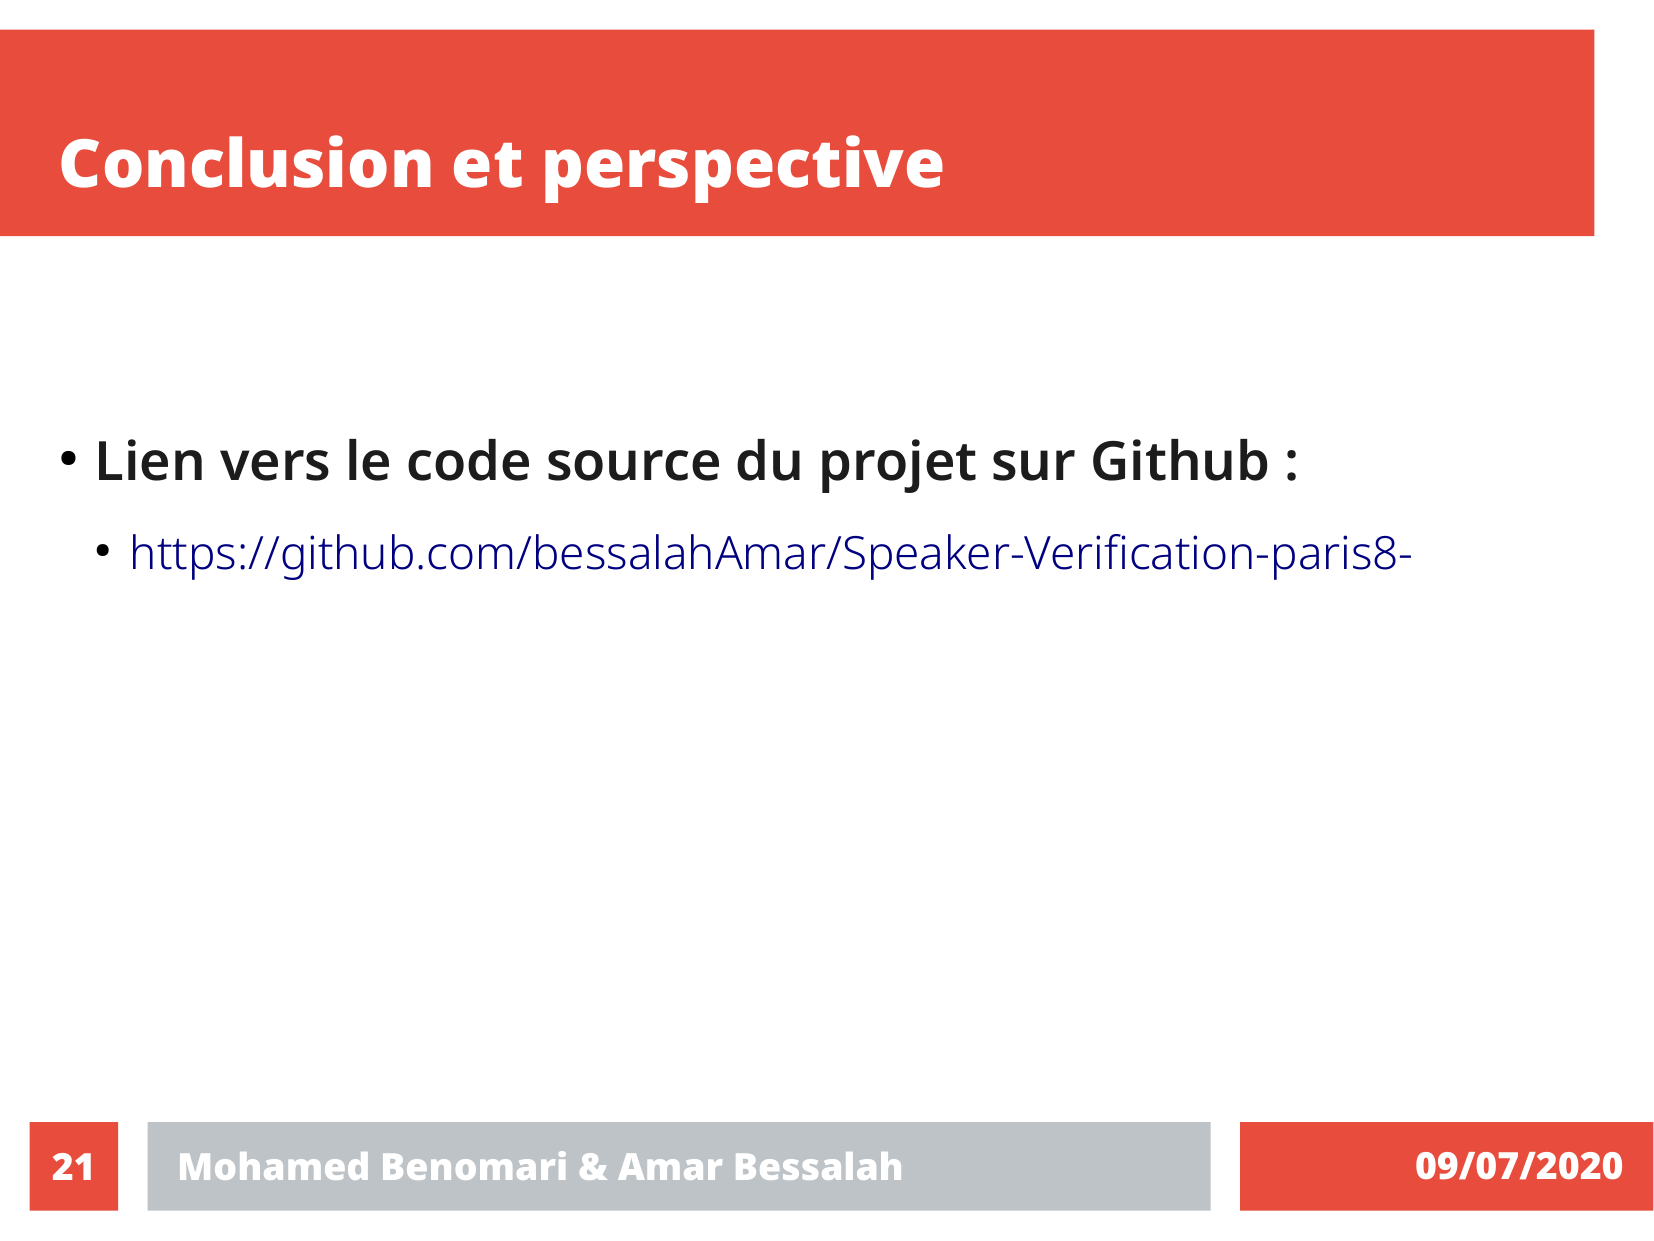

# Conclusion et perspective
Lien vers le code source du projet sur Github :
https://github.com/bessalahAmar/Speaker-Verification-paris8-
21
Mohamed Benomari & Amar Bessalah
09/07/2020